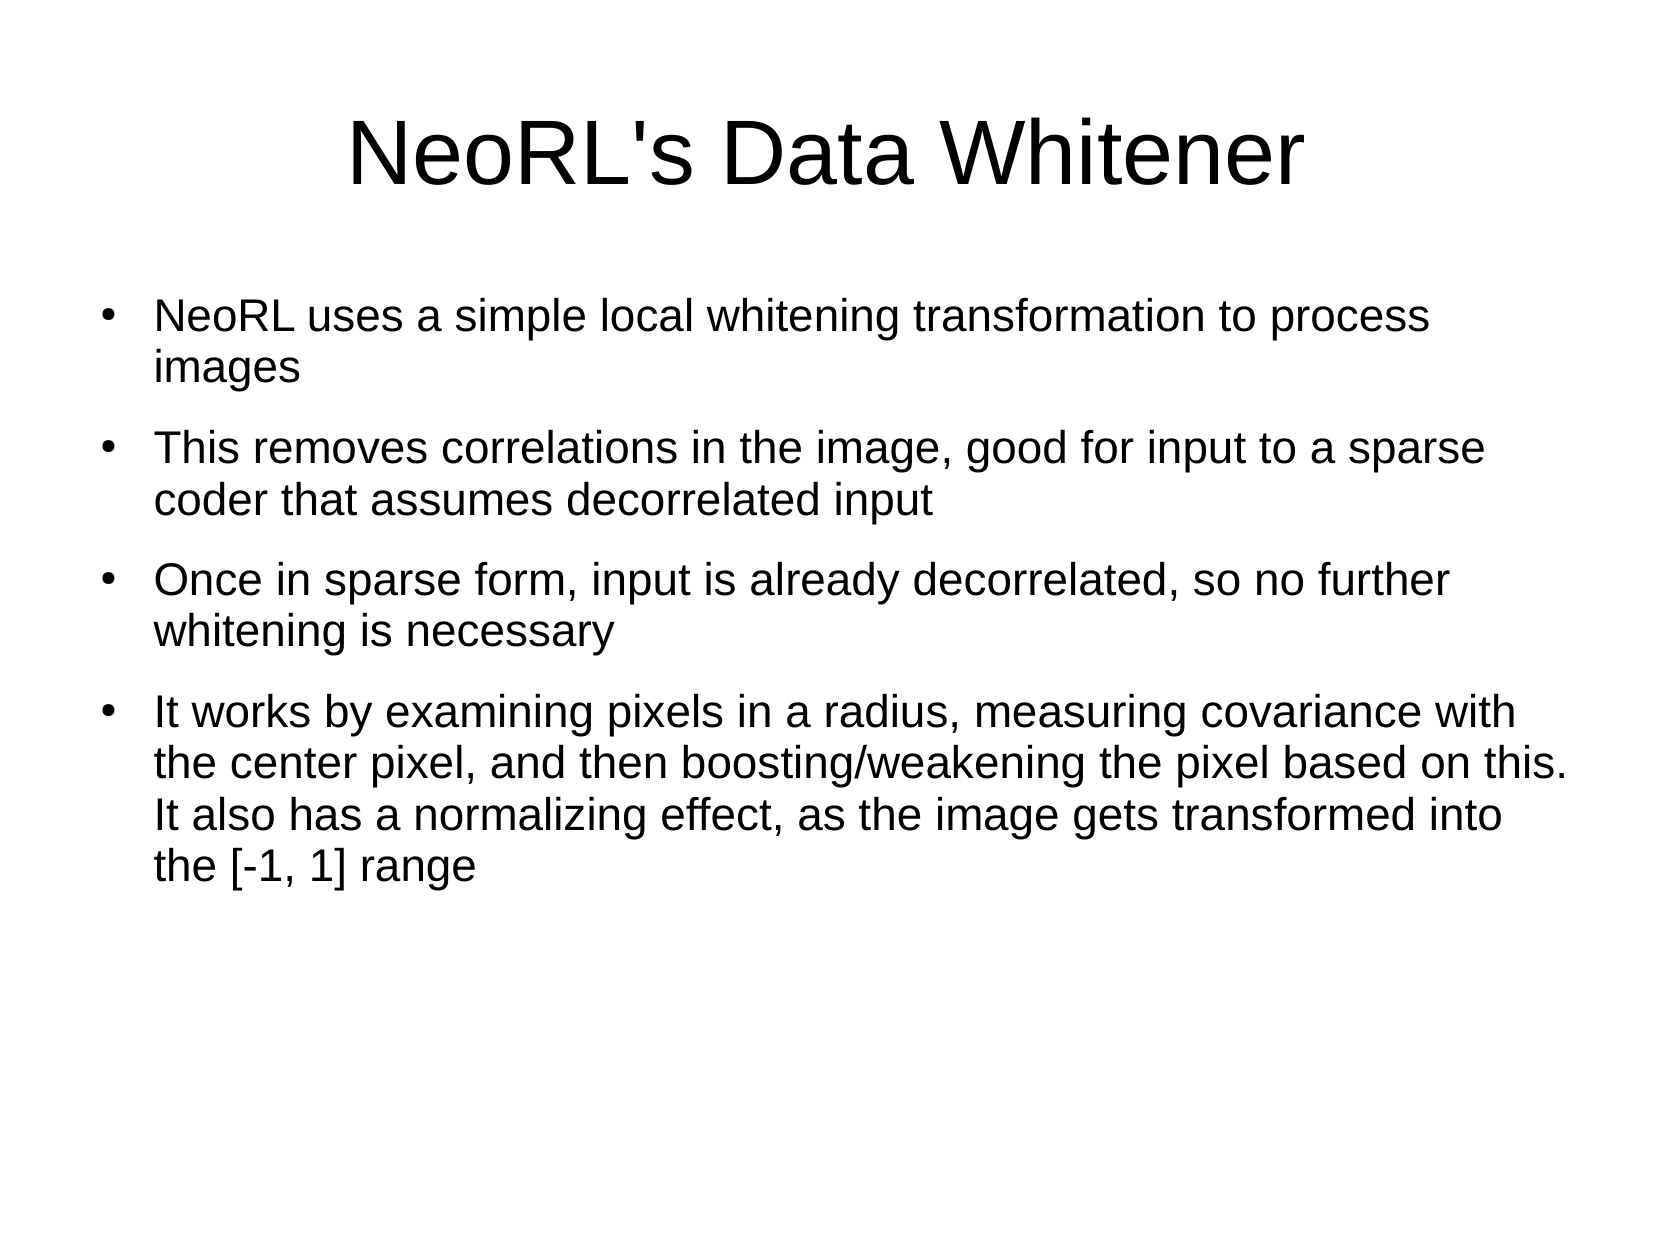

# NeoRL's Data Whitener
NeoRL uses a simple local whitening transformation to process images
This removes correlations in the image, good for input to a sparse coder that assumes decorrelated input
Once in sparse form, input is already decorrelated, so no further whitening is necessary
It works by examining pixels in a radius, measuring covariance with the center pixel, and then boosting/weakening the pixel based on this. It also has a normalizing effect, as the image gets transformed into the [-1, 1] range